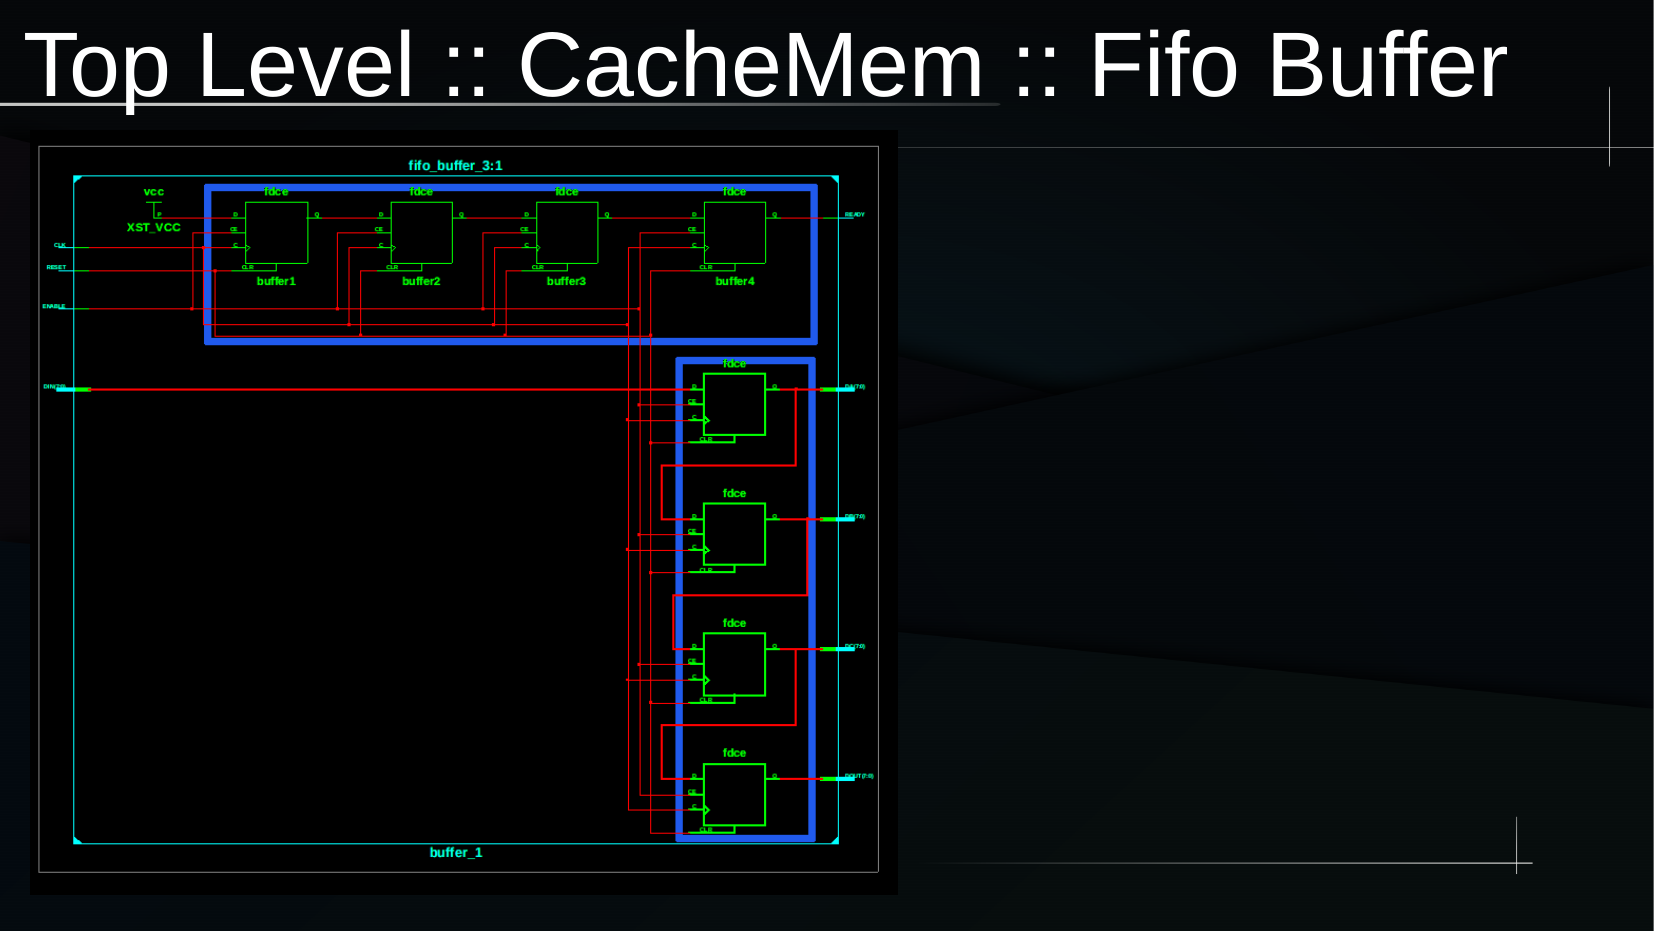

# Top Level :: CacheMem :: Fifo Buffer